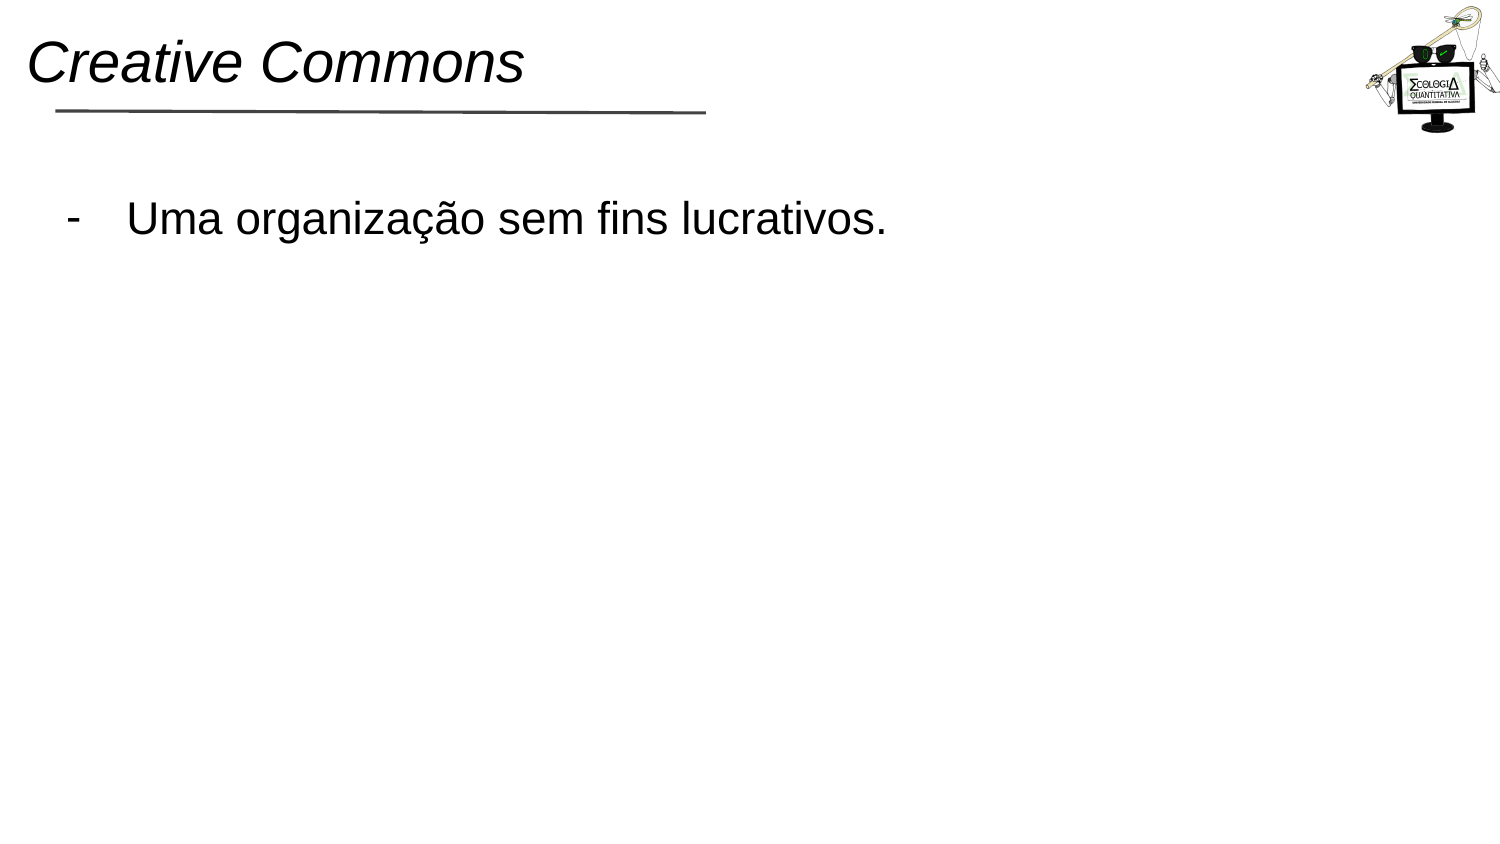

Creative Commons
Uma organização sem fins lucrativos.